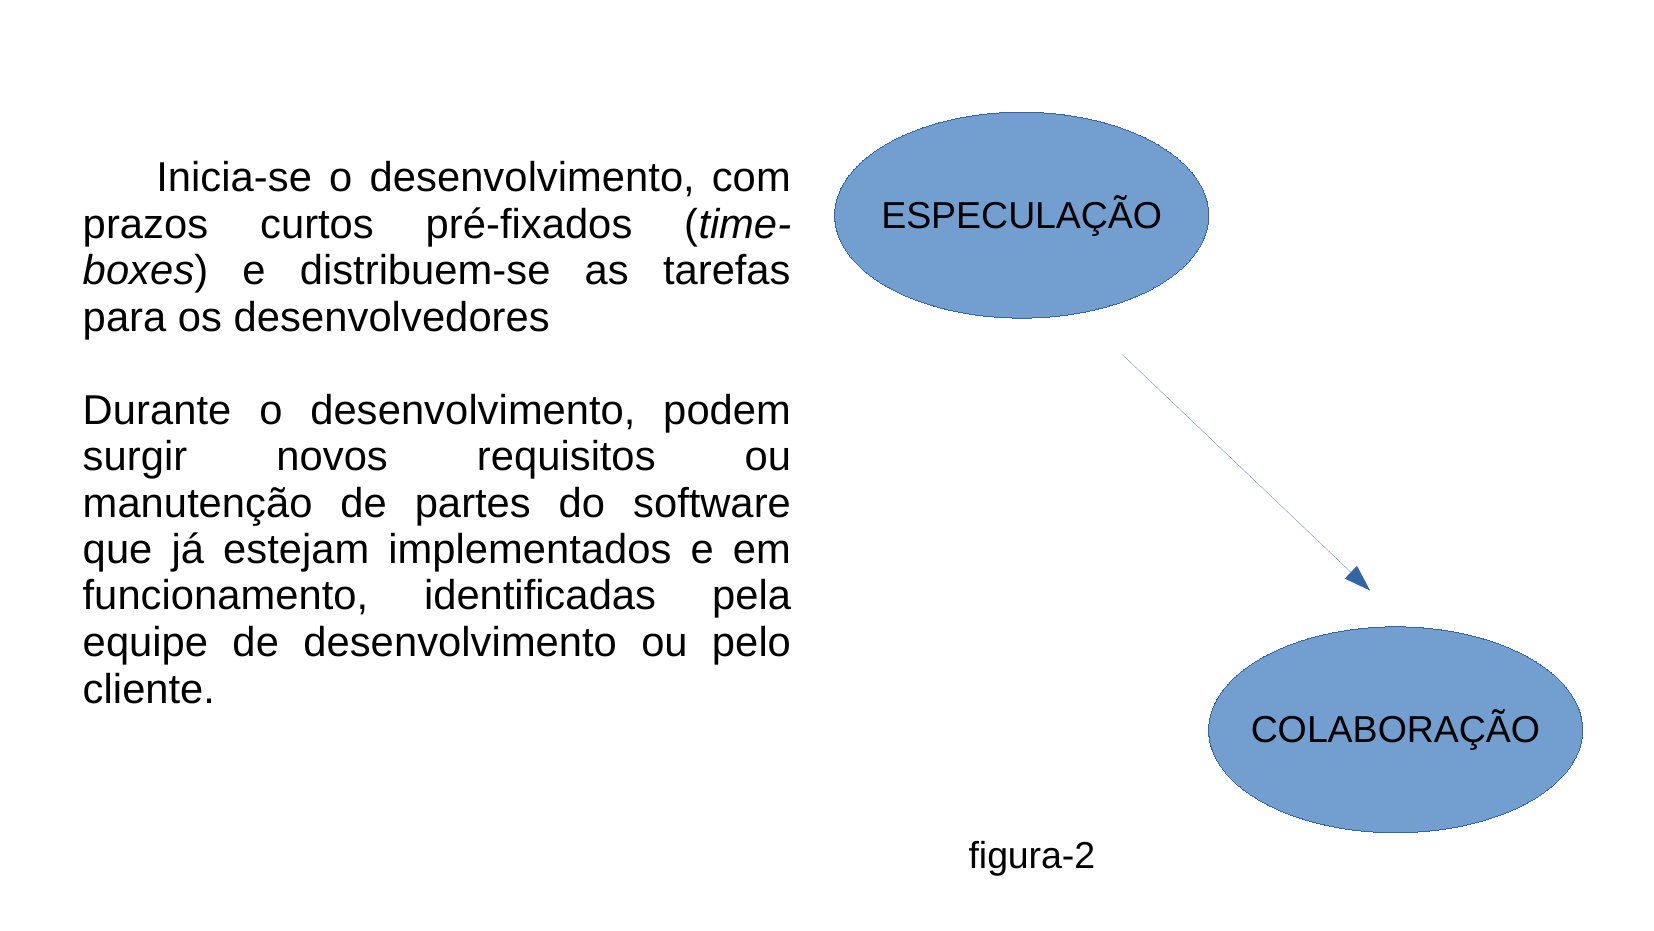

Inicia-se o desenvolvimento, com prazos curtos pré-fixados (time-boxes) e distribuem-se as tarefas para os desenvolvedores
Durante o desenvolvimento, podem surgir novos requisitos ou manutenção de partes do software que já estejam implementados e em funcionamento, identificadas pela equipe de desenvolvimento ou pelo cliente.
ESPECULAÇÃO
COLABORAÇÃO
figura-2